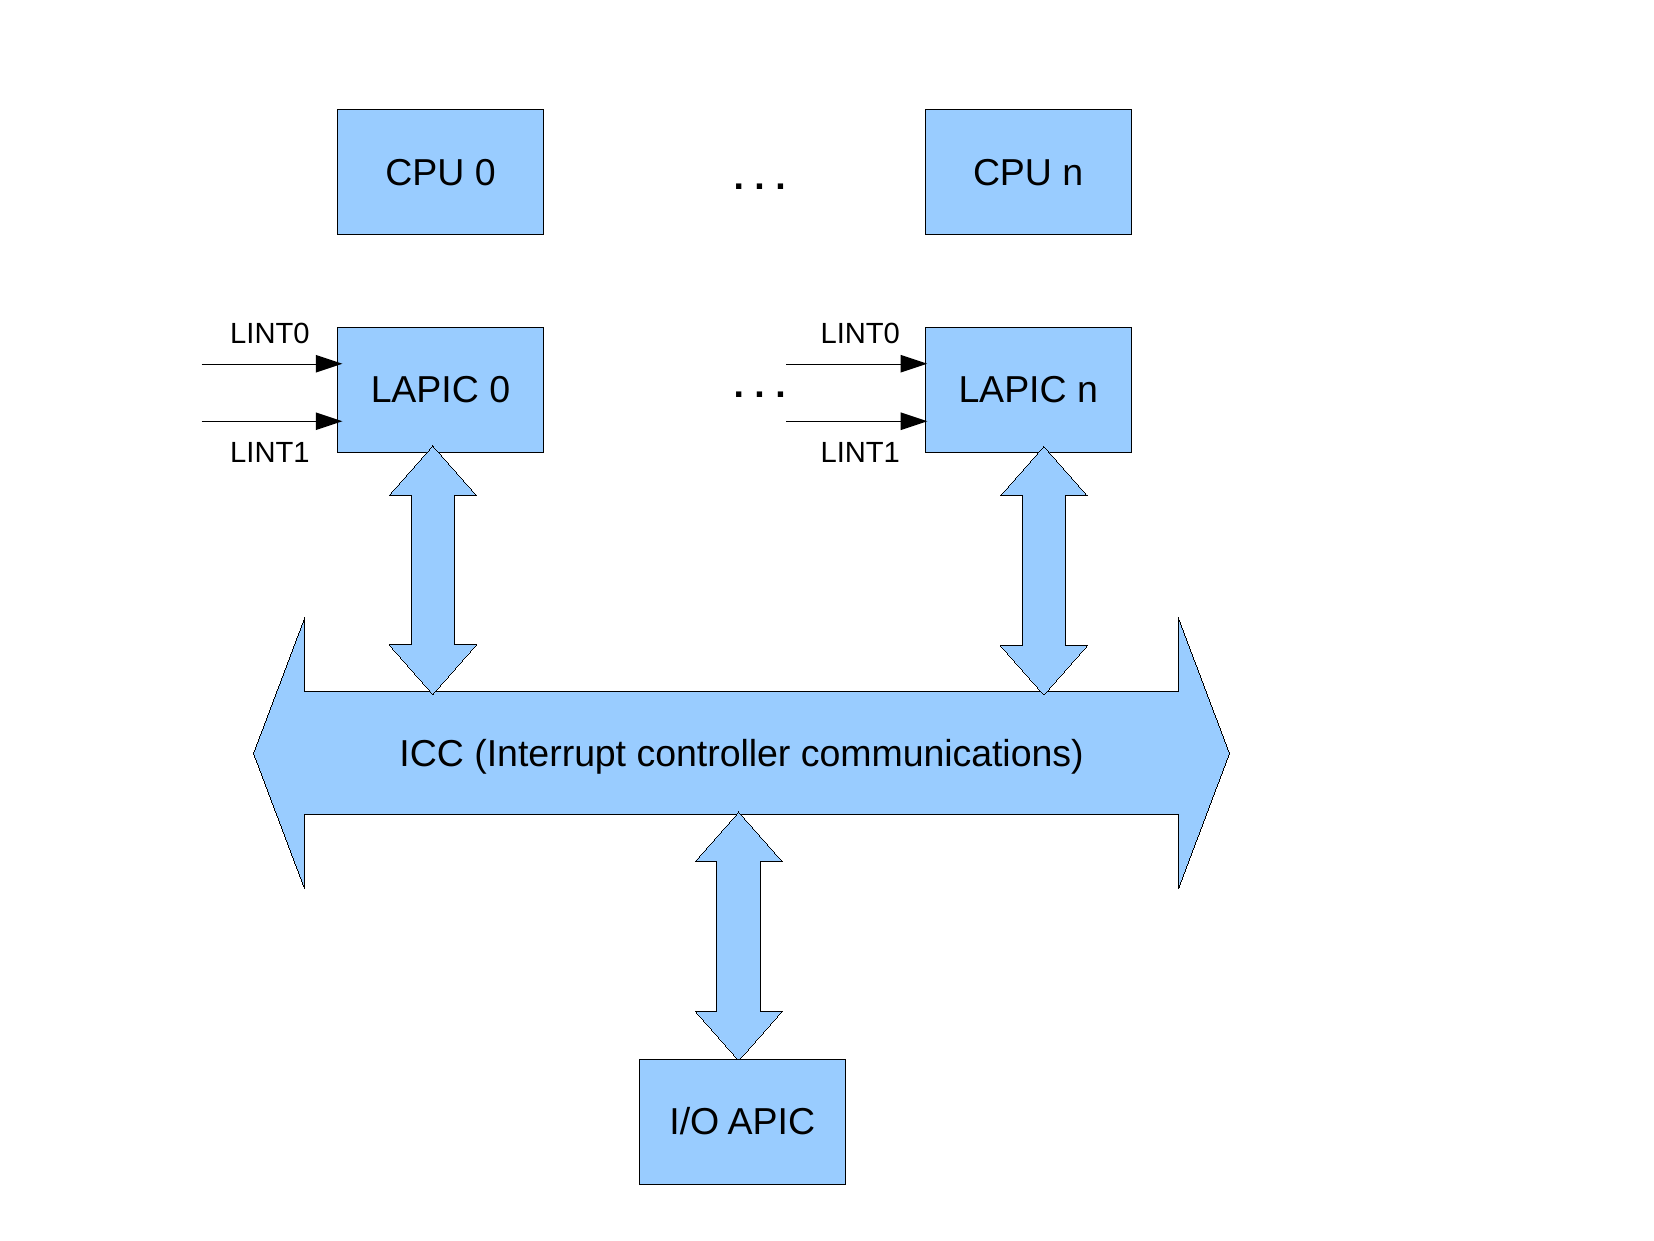

CPU 0
CPU n
. . .
LINT0
LINT0
LAPIC 0
LAPIC n
. . .
LINT1
LINT1
ICC (Interrupt controller communications)
I/O APIC